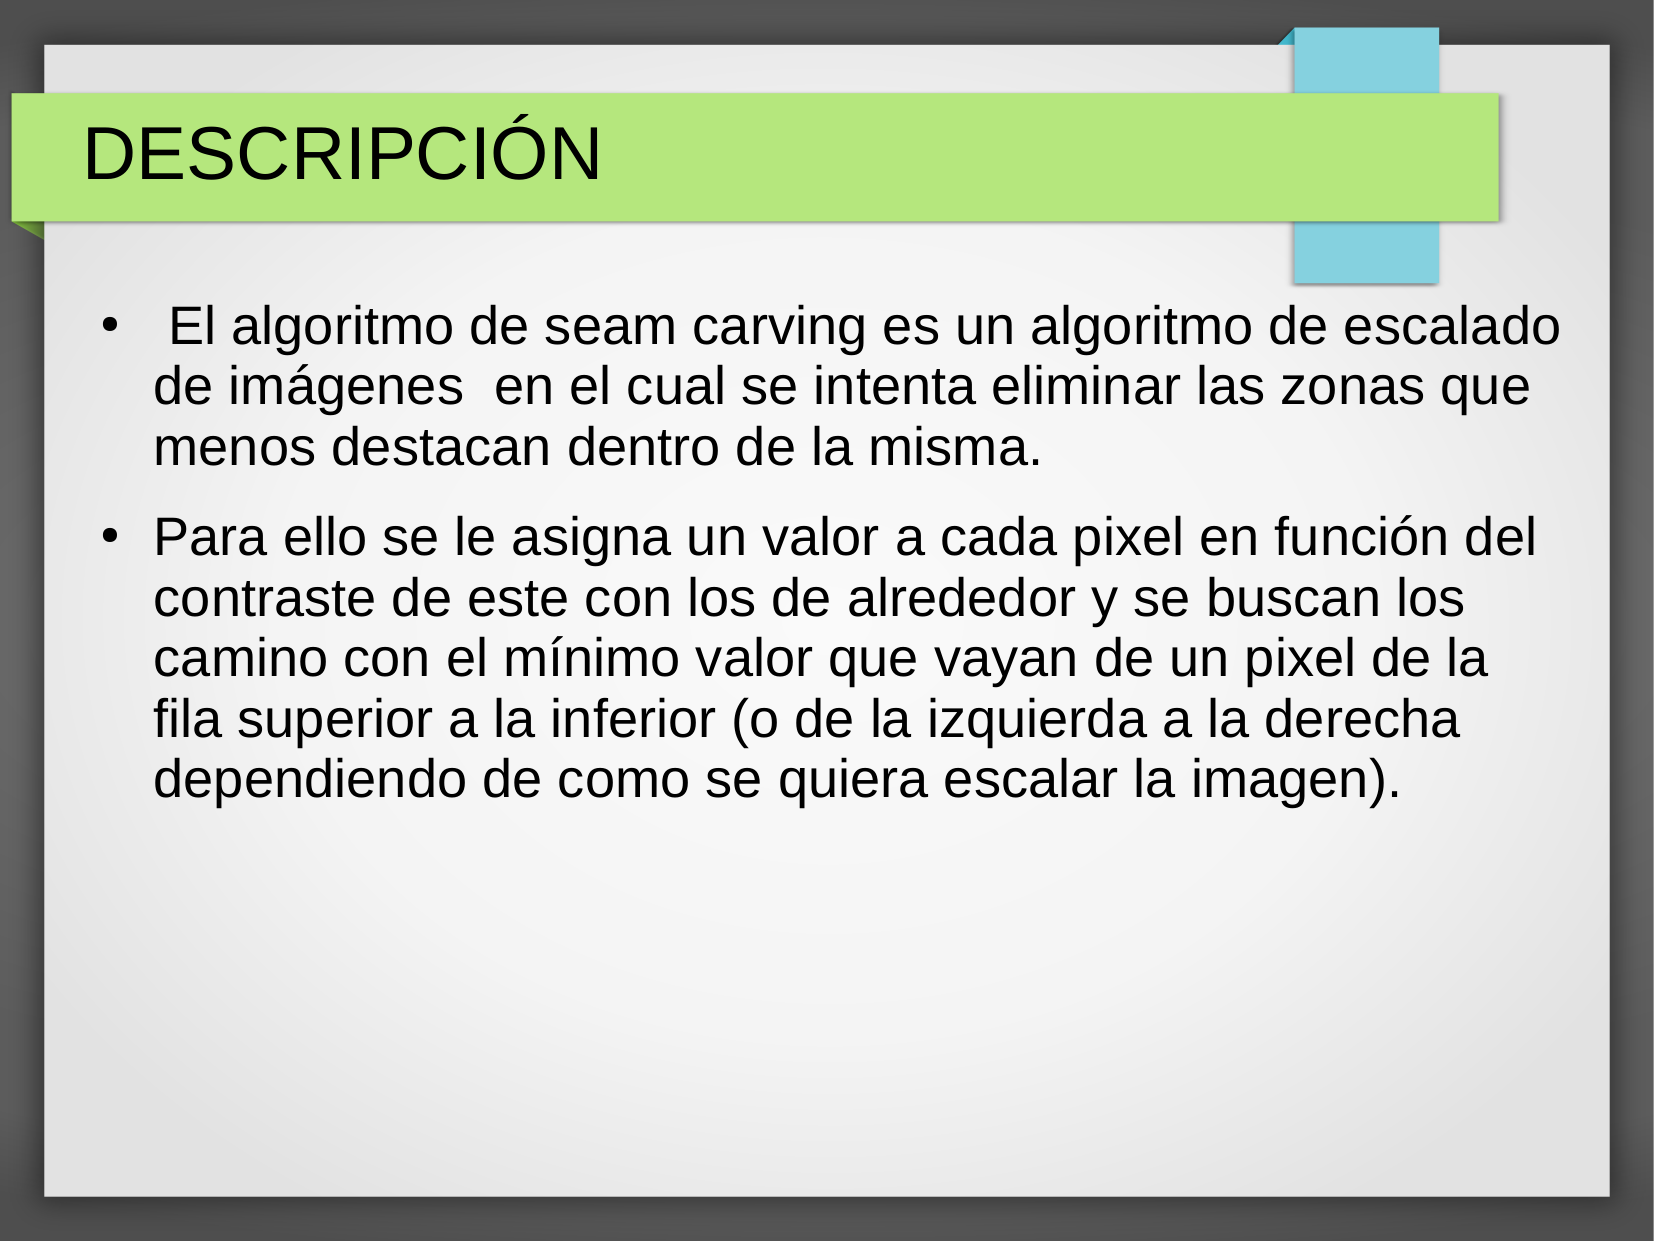

# DESCRIPCIÓN
 El algoritmo de seam carving es un algoritmo de escalado de imágenes en el cual se intenta eliminar las zonas que menos destacan dentro de la misma.
Para ello se le asigna un valor a cada pixel en función del contraste de este con los de alrededor y se buscan los camino con el mínimo valor que vayan de un pixel de la fila superior a la inferior (o de la izquierda a la derecha dependiendo de como se quiera escalar la imagen).